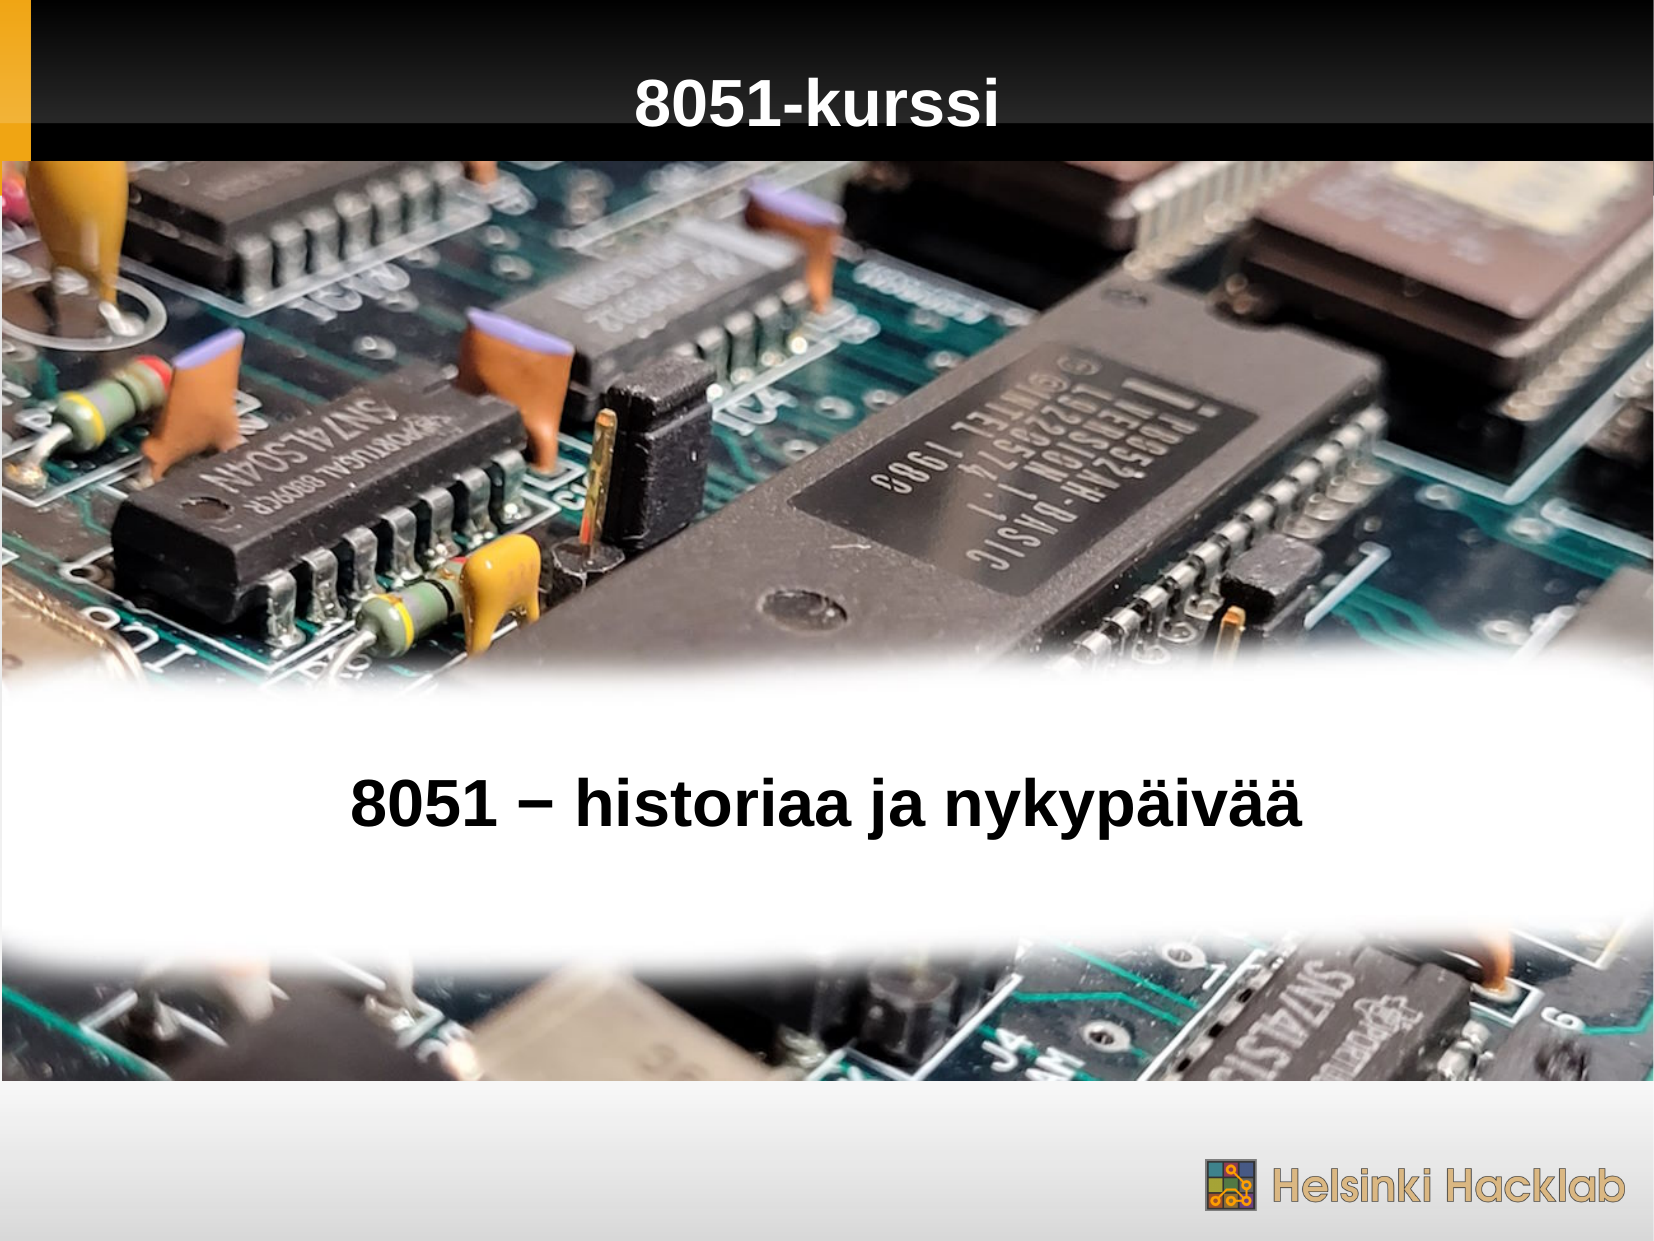

# 8051-kurssi
8051 − historiaa ja nykypäivää